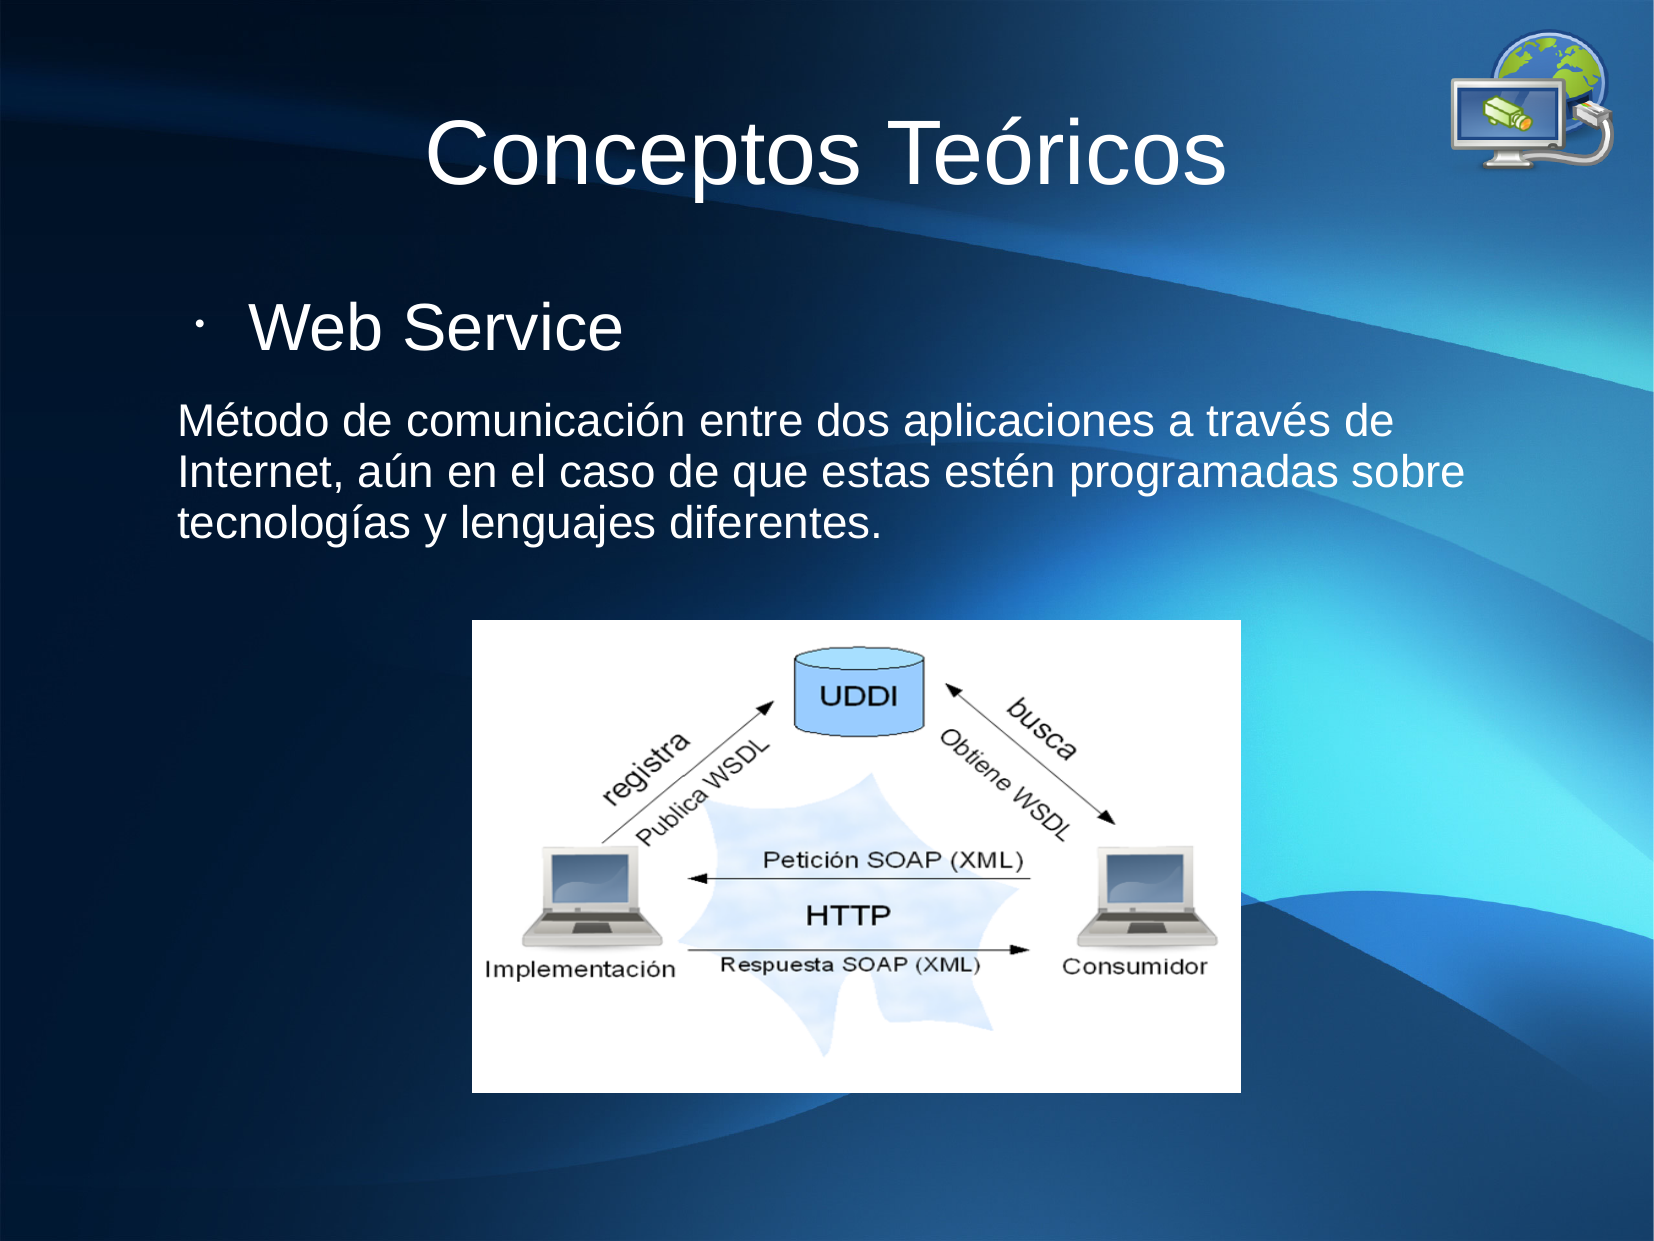

# Conceptos Teóricos
Web Service
Método de comunicación entre dos aplicaciones a través de Internet, aún en el caso de que estas estén programadas sobre tecnologías y lenguajes diferentes.